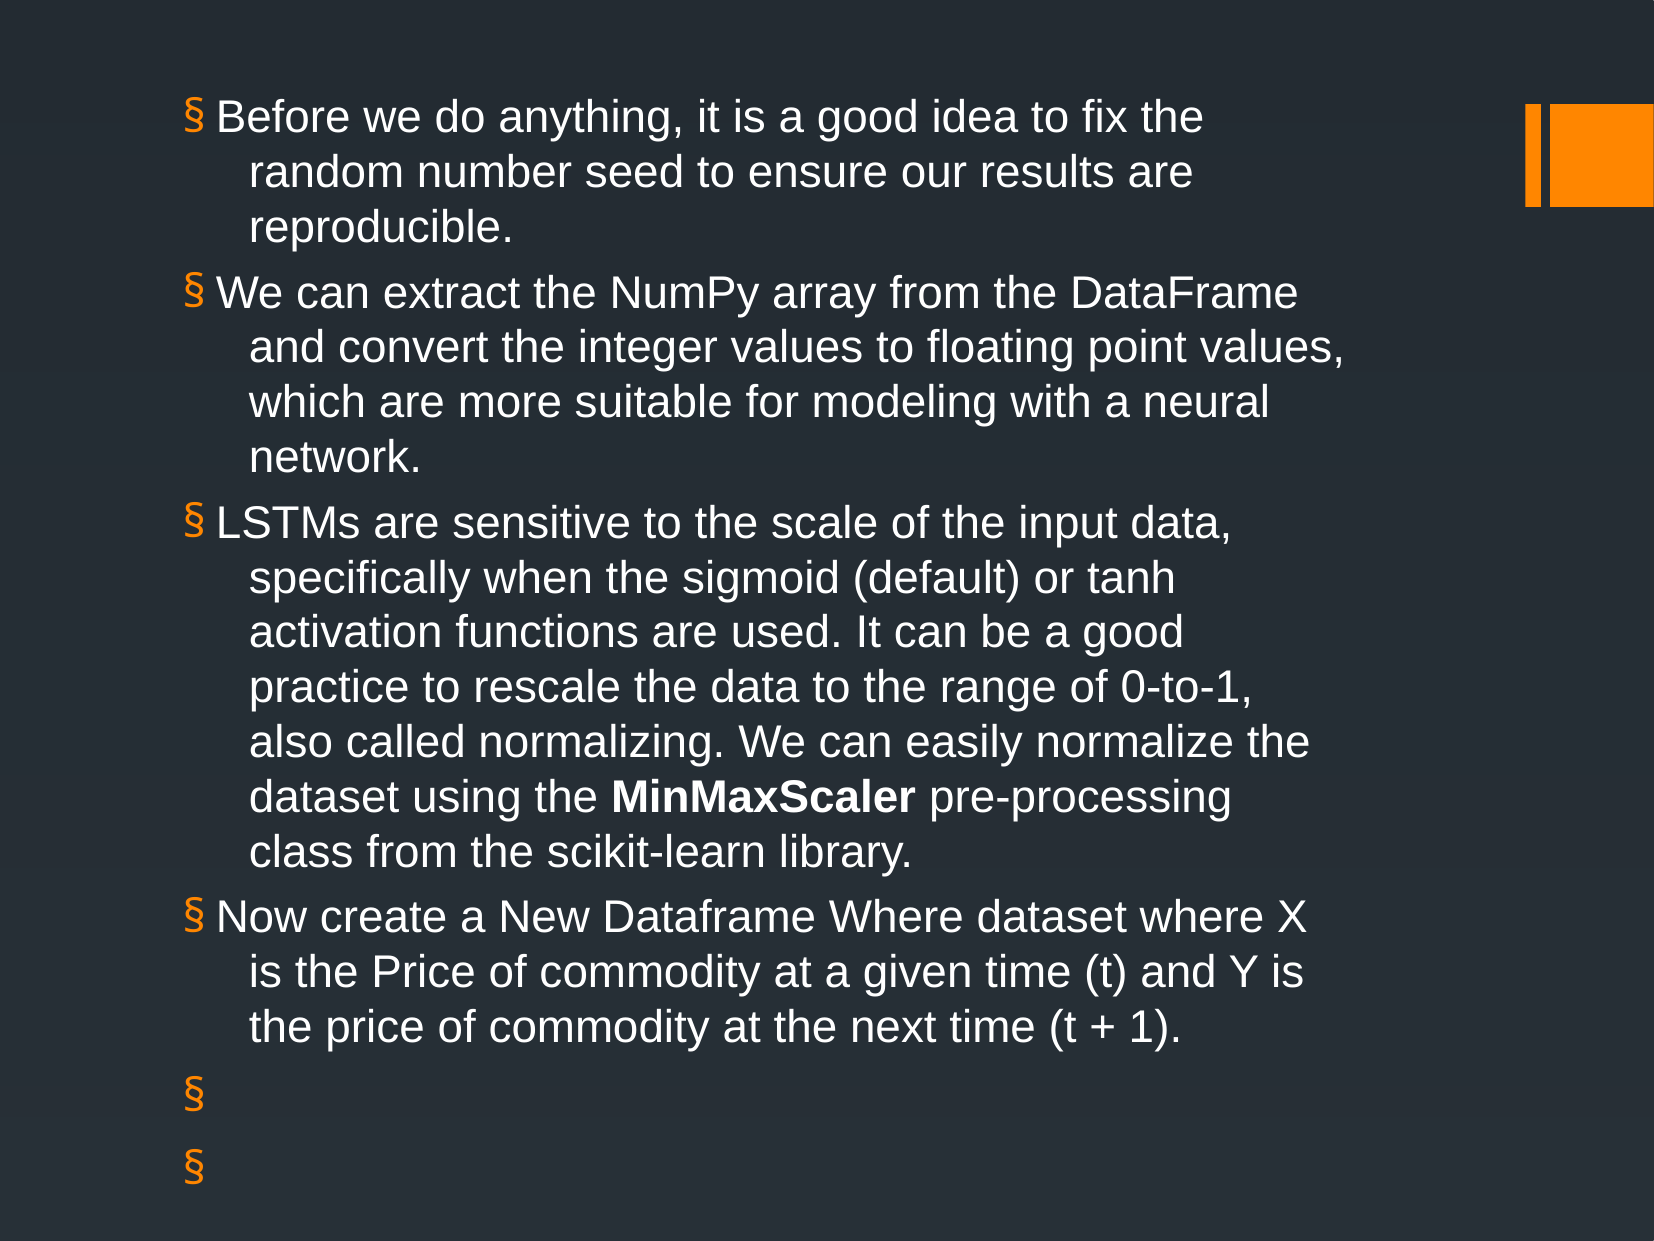

# Before we do anything, it is a good idea to fix the random number seed to ensure our results are reproducible.
We can extract the NumPy array from the DataFrame and convert the integer values to floating point values, which are more suitable for modeling with a neural network.
LSTMs are sensitive to the scale of the input data, specifically when the sigmoid (default) or tanh activation functions are used. It can be a good practice to rescale the data to the range of 0-to-1, also called normalizing. We can easily normalize the dataset using the MinMaxScaler pre-processing class from the scikit-learn library.
Now create a New Dataframe Where dataset where X is the Price of commodity at a given time (t) and Y is the price of commodity at the next time (t + 1).